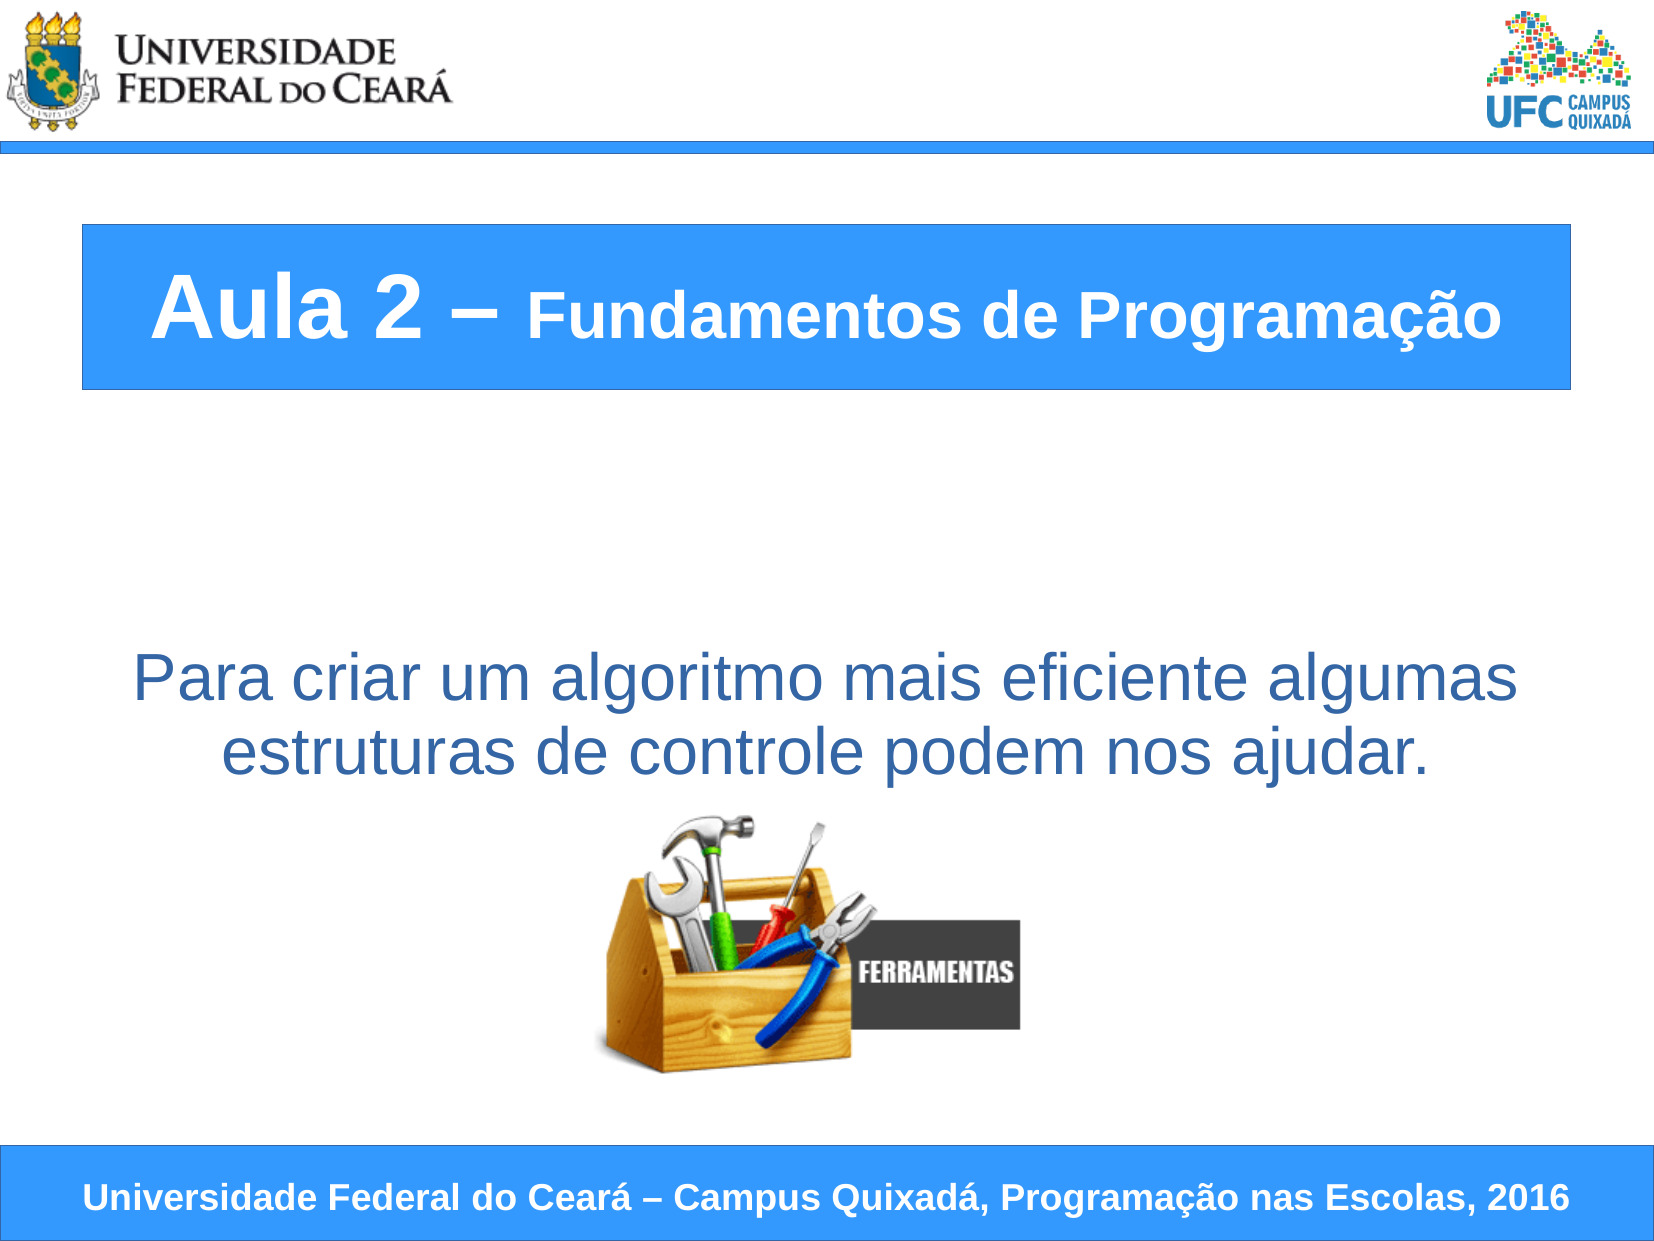

Aula 2 – Fundamentos de Programação
# Para criar um algoritmo mais eficiente algumas estruturas de controle podem nos ajudar.
Universidade Federal do Ceará – Campus Quixadá, Programação nas Escolas, 2016